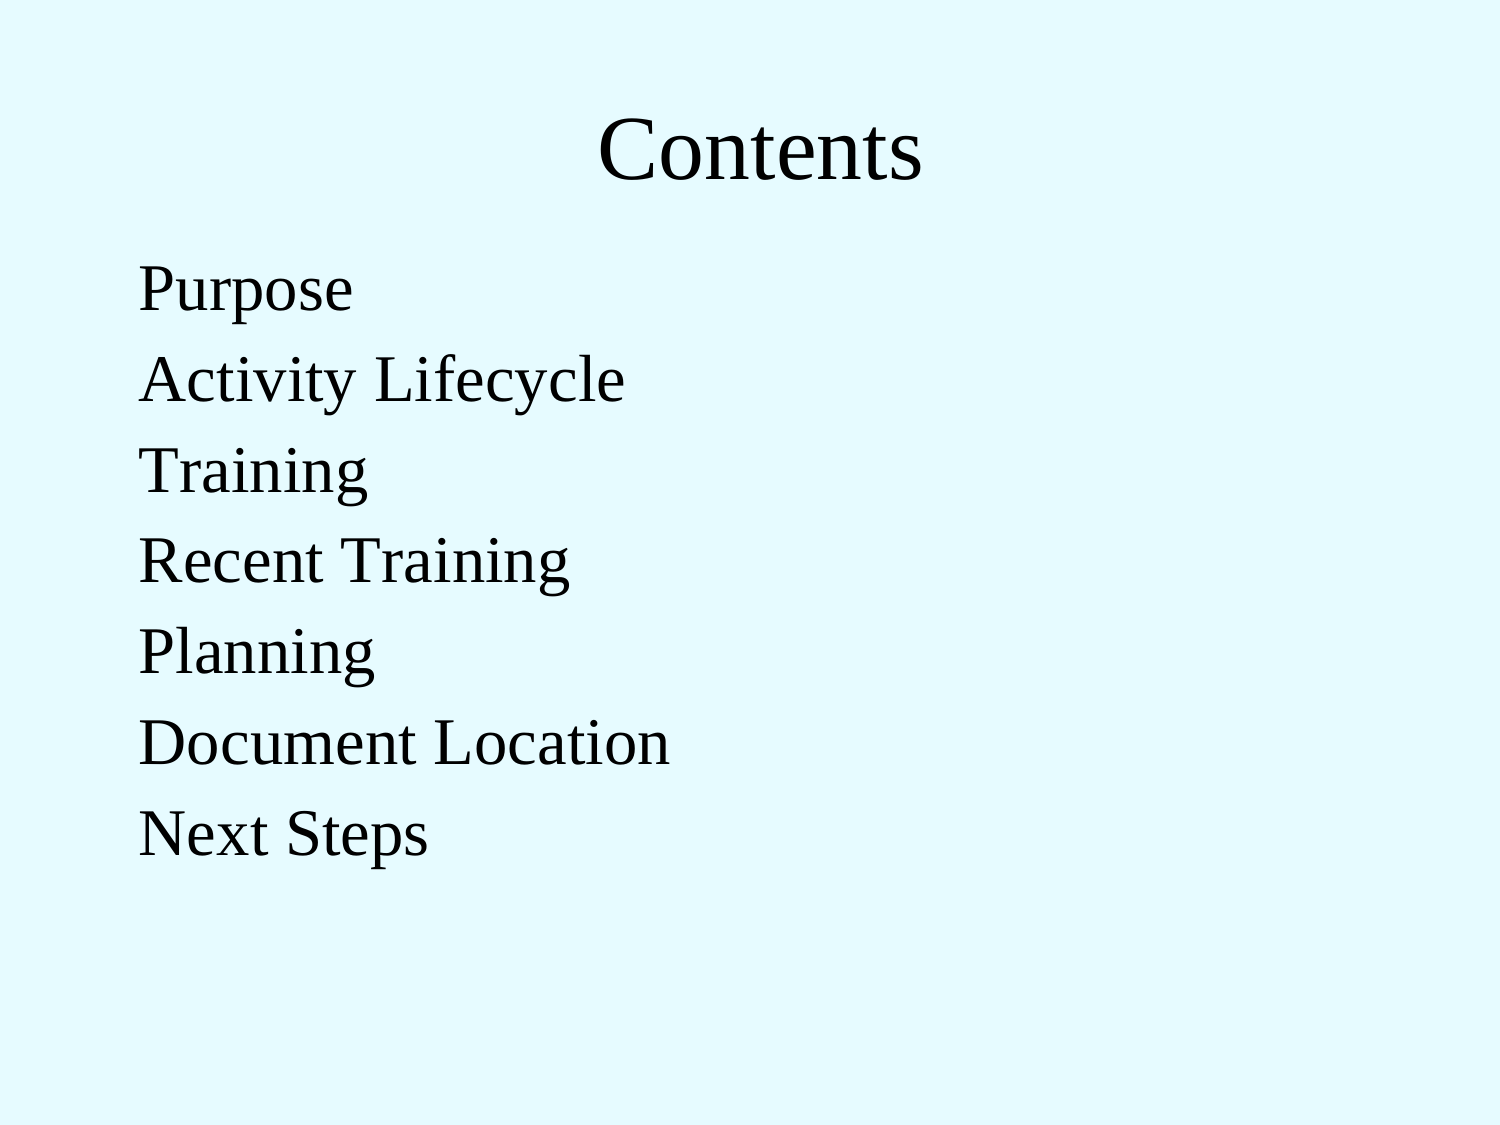

# Contents
Purpose
Activity Lifecycle
Training
Recent Training
Planning
Document Location
Next Steps